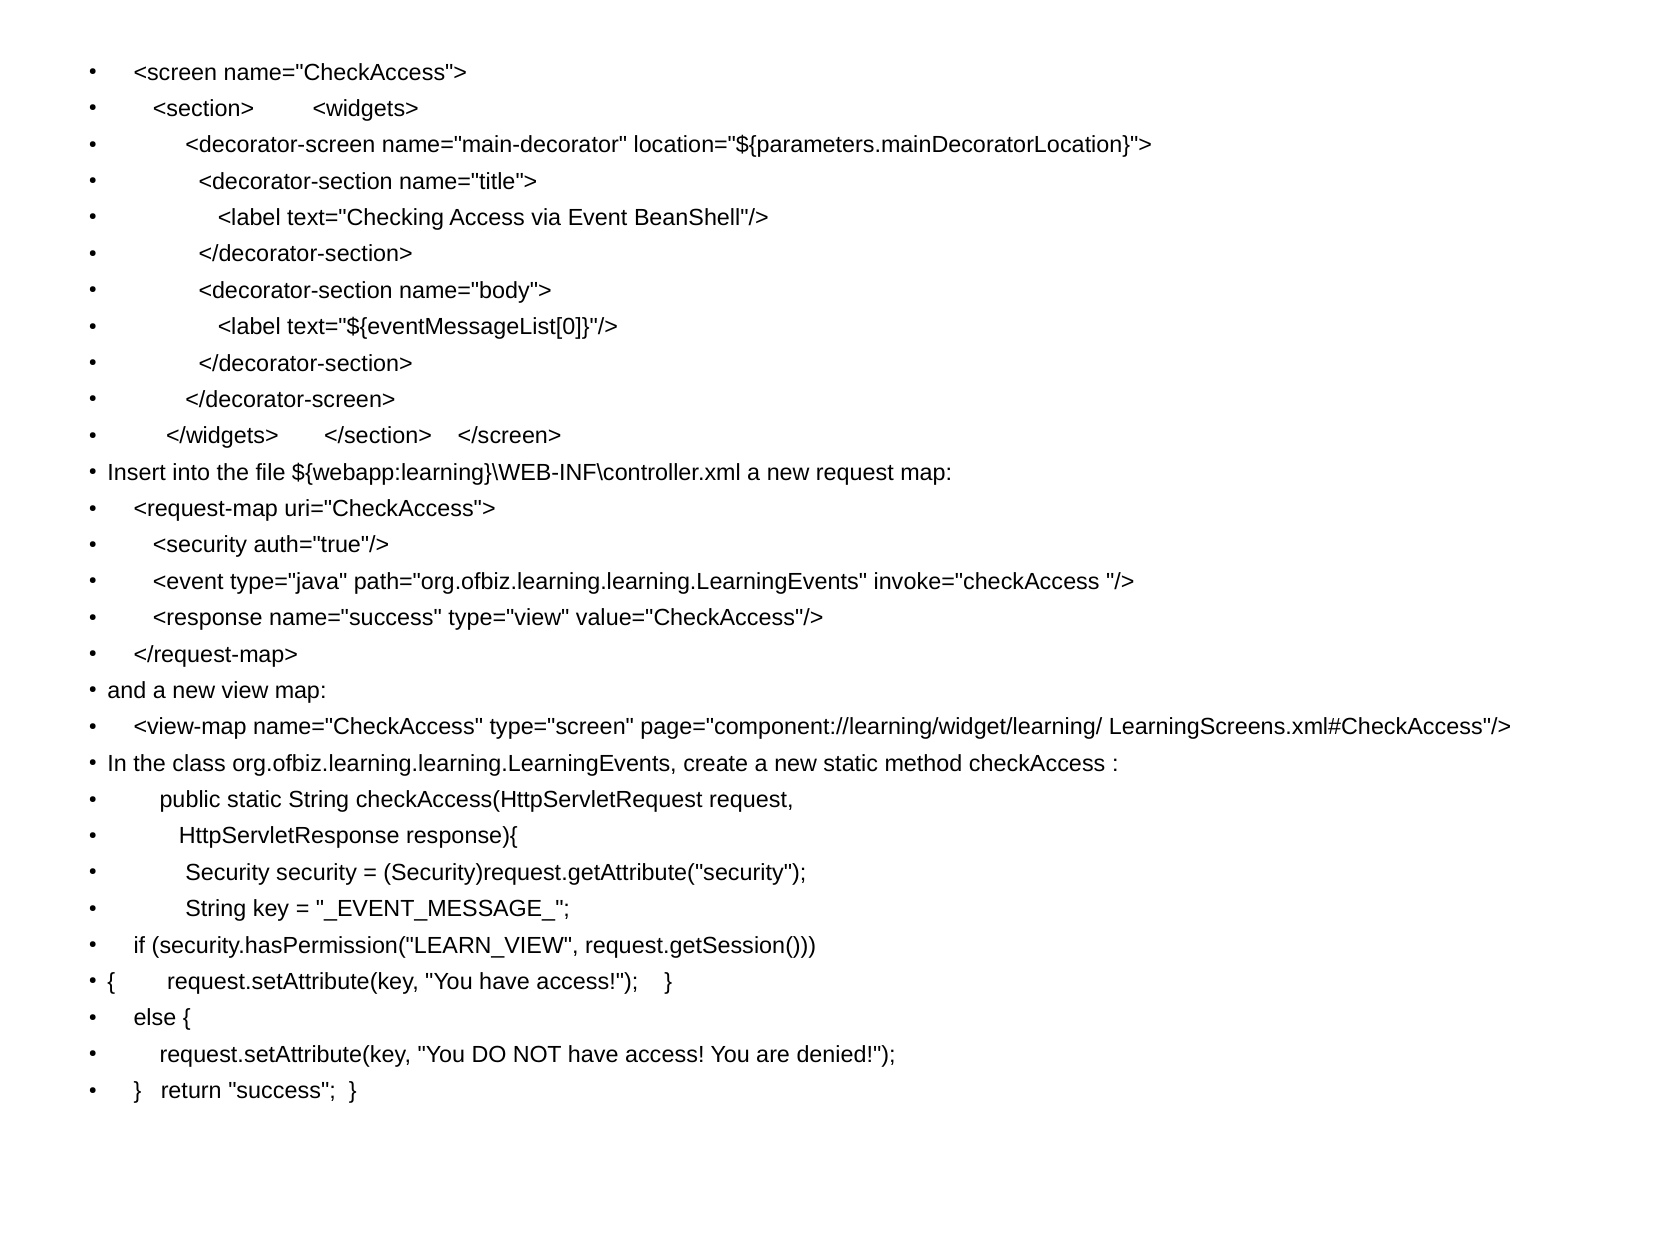

#
 <screen name="CheckAccess">
 <section> <widgets>
 <decorator-screen name="main-decorator" location="${parameters.mainDecoratorLocation}">
 <decorator-section name="title">
 <label text="Checking Access via Event BeanShell"/>
 </decorator-section>
 <decorator-section name="body">
 <label text="${eventMessageList[0]}"/>
 </decorator-section>
 </decorator-screen>
 </widgets> </section> </screen>
Insert into the file ${webapp:learning}\WEB-INF\controller.xml a new request map:
 <request-map uri="CheckAccess">
 <security auth="true"/>
 <event type="java" path="org.ofbiz.learning.learning.LearningEvents" invoke="checkAccess "/>
 <response name="success" type="view" value="CheckAccess"/>
 </request-map>
and a new view map:
 <view-map name="CheckAccess" type="screen" page="component://learning/widget/learning/ LearningScreens.xml#CheckAccess"/>
In the class org.ofbiz.learning.learning.LearningEvents, create a new static method checkAccess :
 public static String checkAccess(HttpServletRequest request,
 HttpServletResponse response){
 Security security = (Security)request.getAttribute("security");
 String key = "_EVENT_MESSAGE_";
 if (security.hasPermission("LEARN_VIEW", request.getSession()))
{ request.setAttribute(key, "You have access!"); }
 else {
 request.setAttribute(key, "You DO NOT have access! You are denied!");
 } return "success"; }